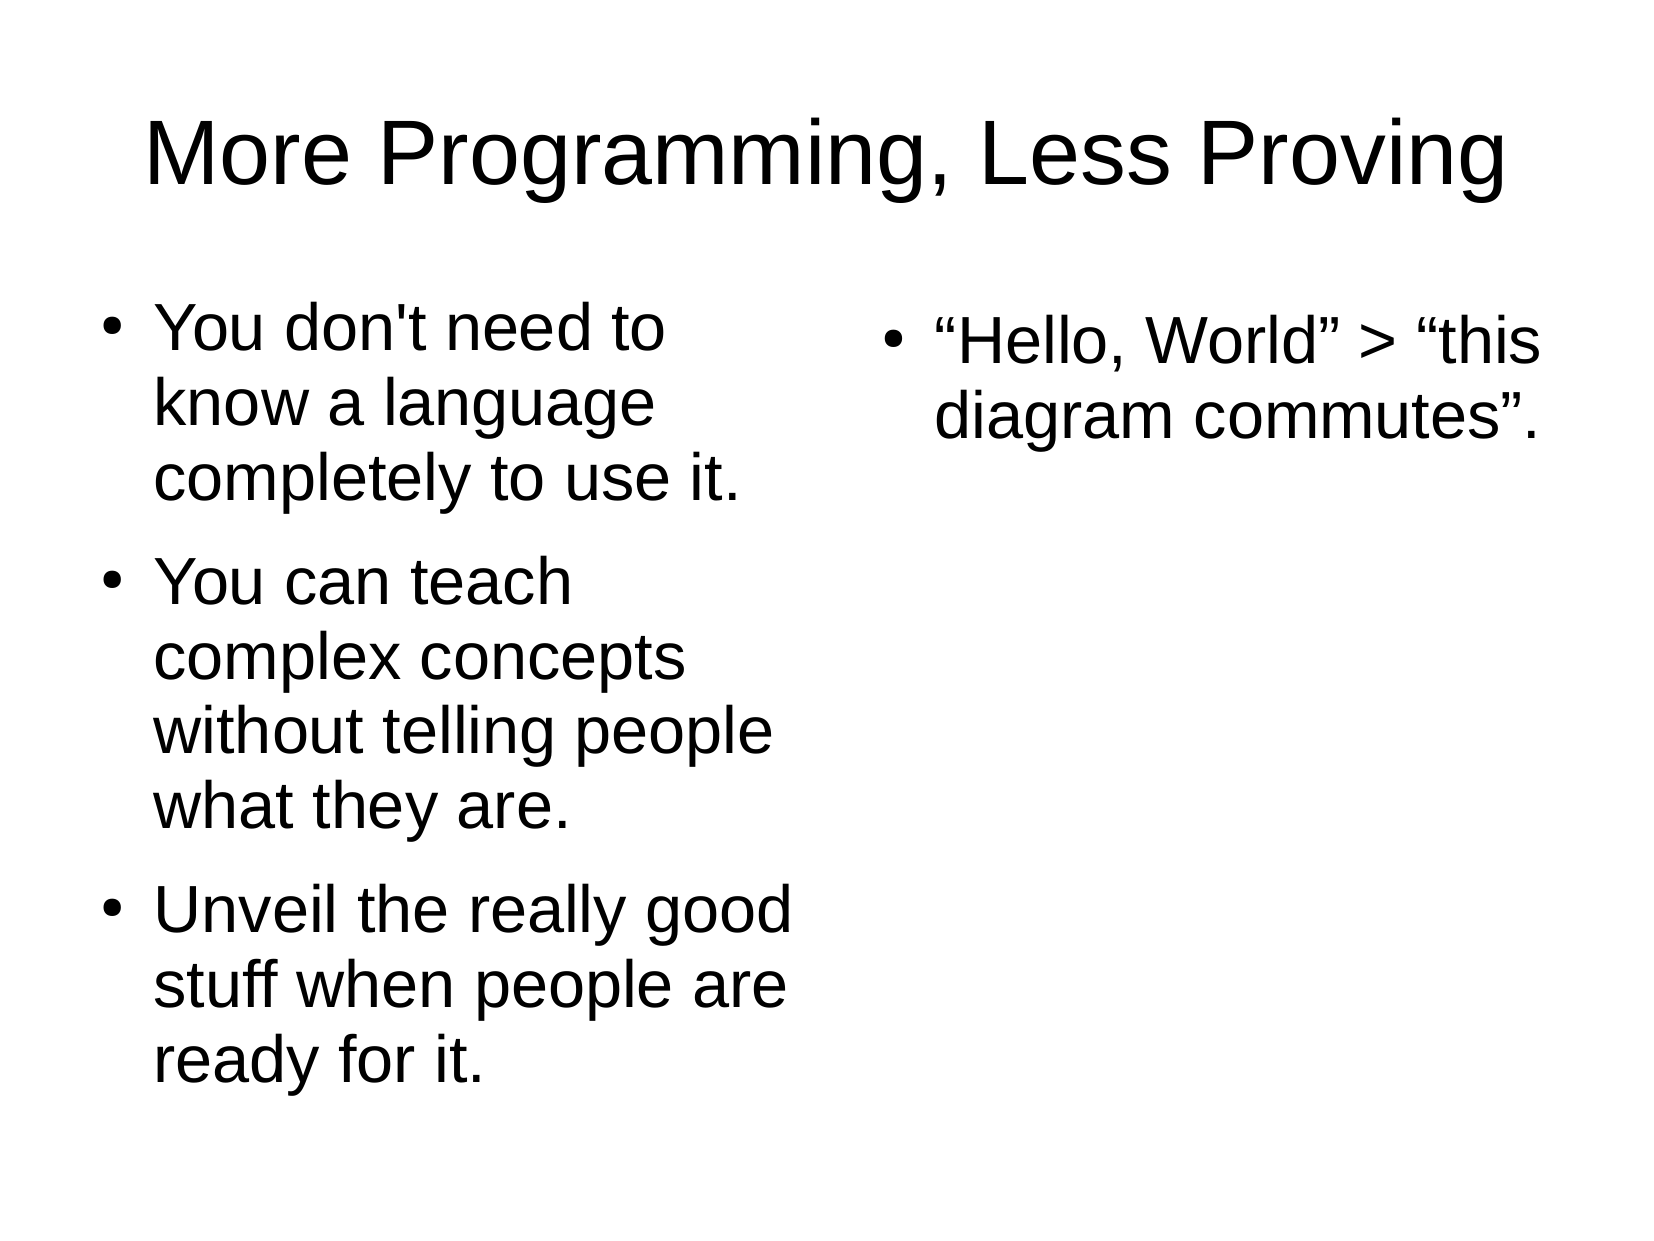

# More Programming, Less Proving
You don't need to know a language completely to use it.
You can teach complex concepts without telling people what they are.
Unveil the really good stuff when people are ready for it.
“Hello, World” > “this diagram commutes”.